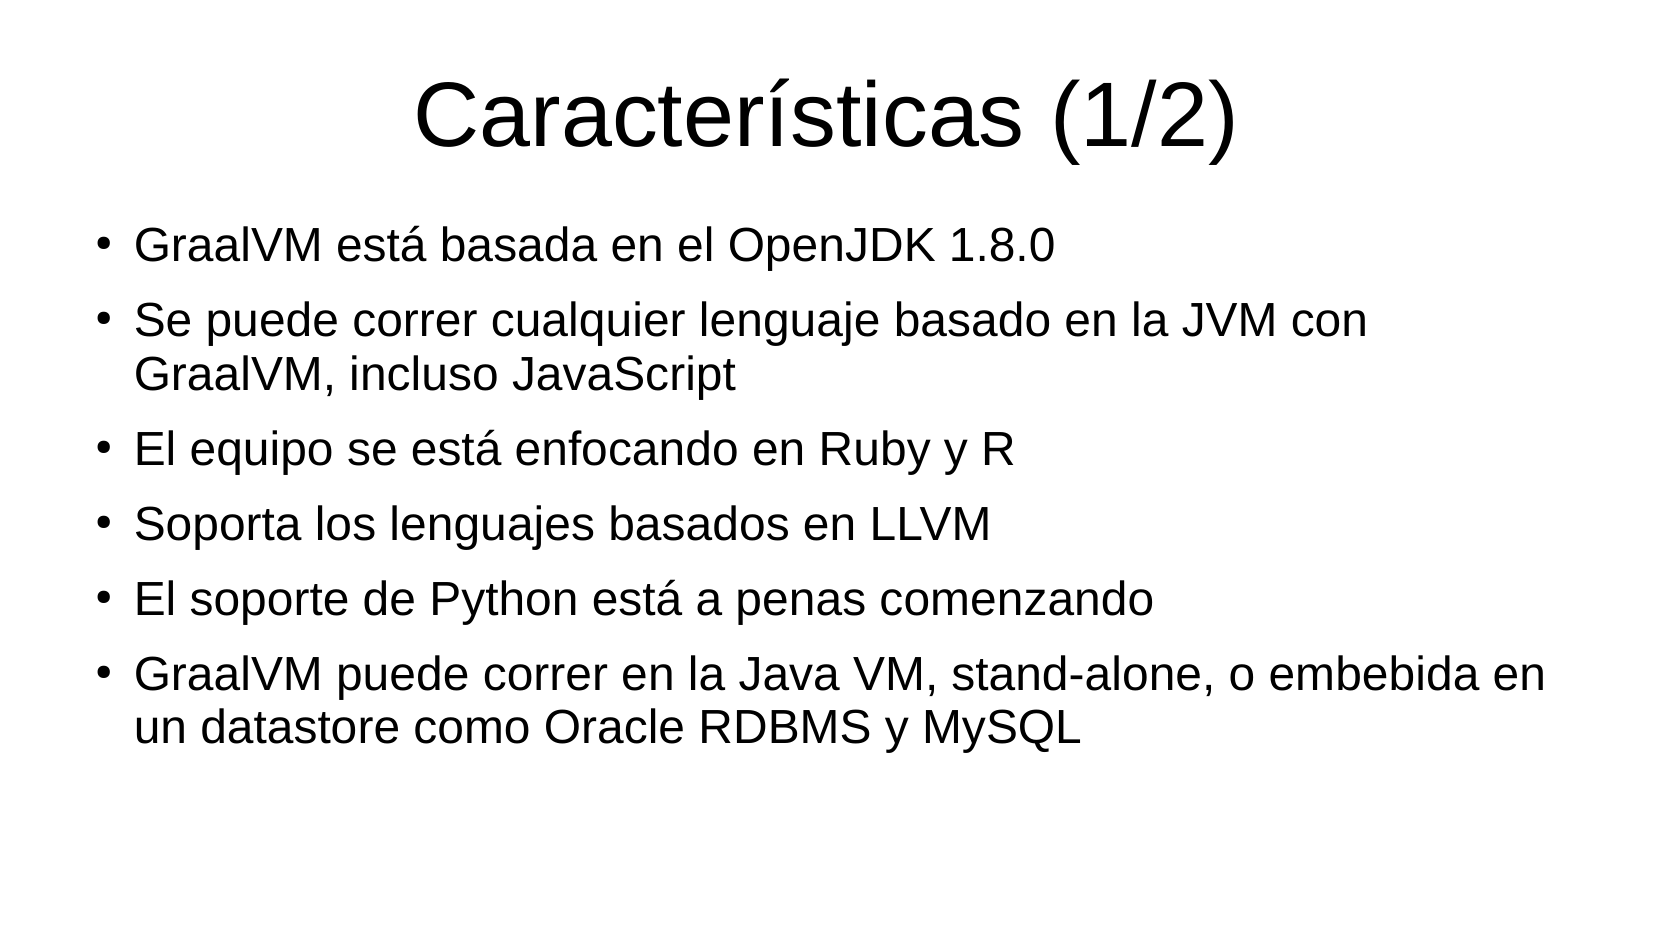

# Características (1/2)
GraalVM está basada en el OpenJDK 1.8.0
Se puede correr cualquier lenguaje basado en la JVM con GraalVM, incluso JavaScript
El equipo se está enfocando en Ruby y R
Soporta los lenguajes basados en LLVM
El soporte de Python está a penas comenzando
GraalVM puede correr en la Java VM, stand-alone, o embebida en un datastore como Oracle RDBMS y MySQL